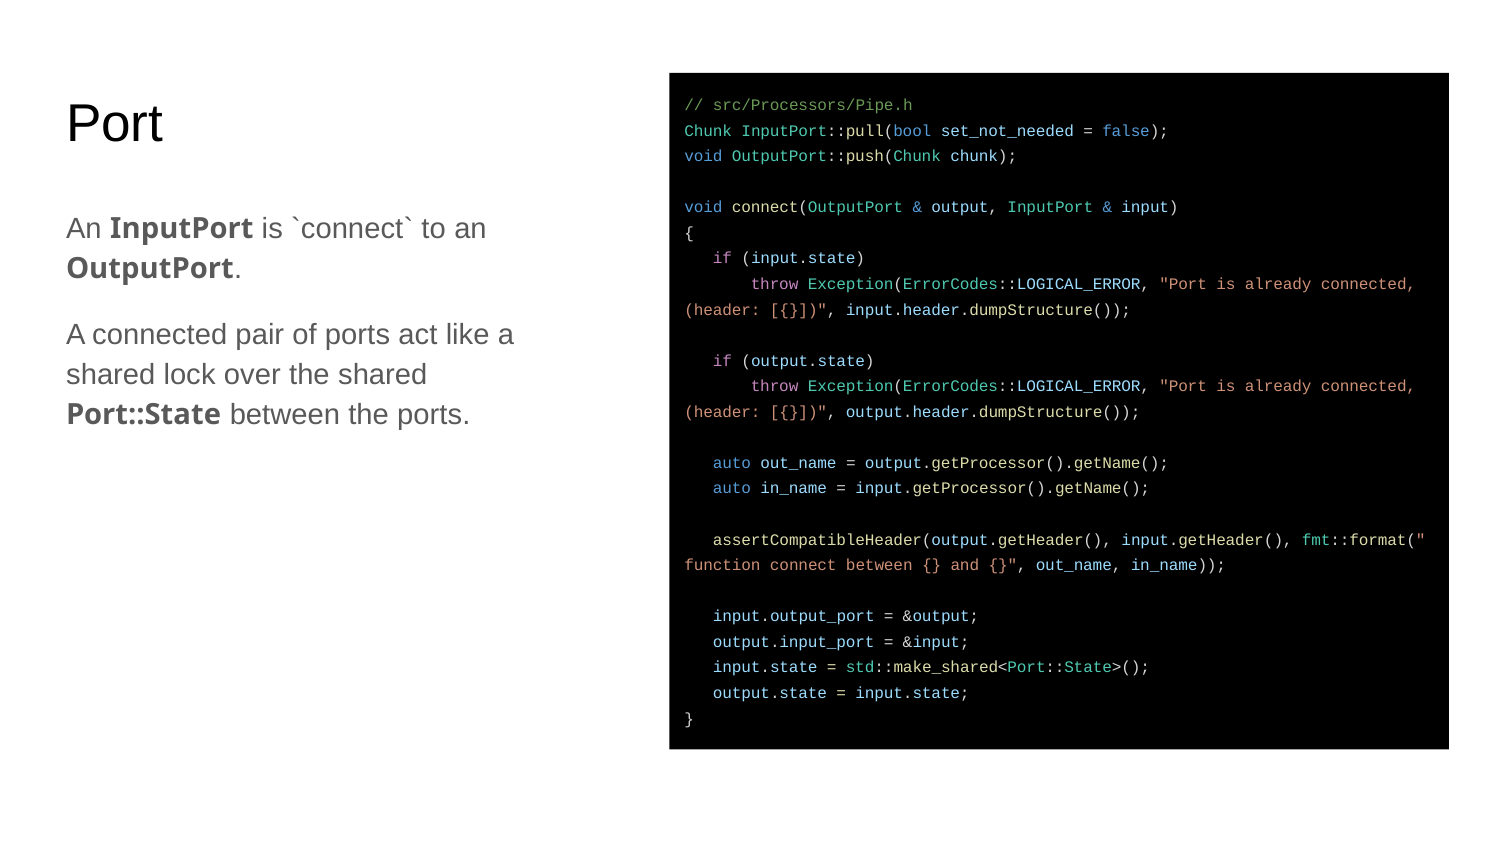

# Port
// src/Processors/Pipe.h
Chunk InputPort::pull(bool set_not_needed = false);
void OutputPort::push(Chunk chunk);
void connect(OutputPort & output, InputPort & input)
{
 if (input.state)
 throw Exception(ErrorCodes::LOGICAL_ERROR, "Port is already connected, (header: [{}])", input.header.dumpStructure());
 if (output.state)
 throw Exception(ErrorCodes::LOGICAL_ERROR, "Port is already connected, (header: [{}])", output.header.dumpStructure());
 auto out_name = output.getProcessor().getName();
 auto in_name = input.getProcessor().getName();
 assertCompatibleHeader(output.getHeader(), input.getHeader(), fmt::format(" function connect between {} and {}", out_name, in_name));
 input.output_port = &output;
 output.input_port = &input;
 input.state = std::make_shared<Port::State>();
 output.state = input.state;
}
An InputPort is `connect` to an OutputPort.
A connected pair of ports act like a shared lock over the shared Port::State between the ports.